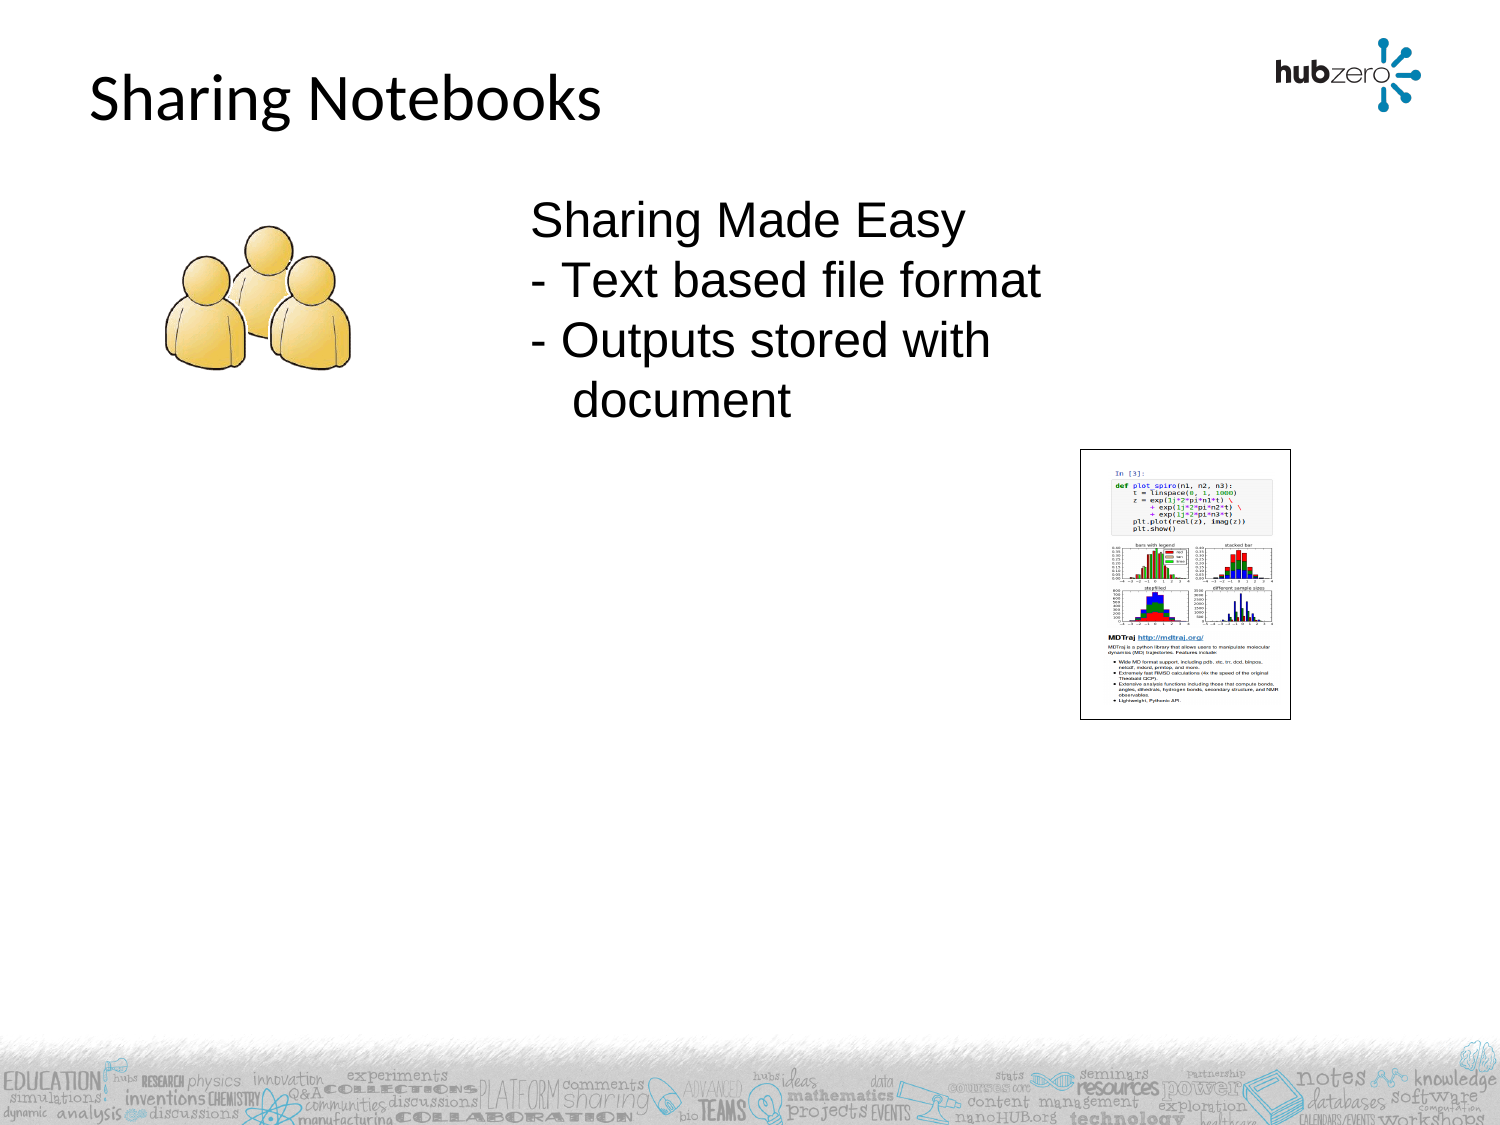

# Sharing Notebooks
Sharing Made Easy
- Text based file format
- Outputs stored with
 document